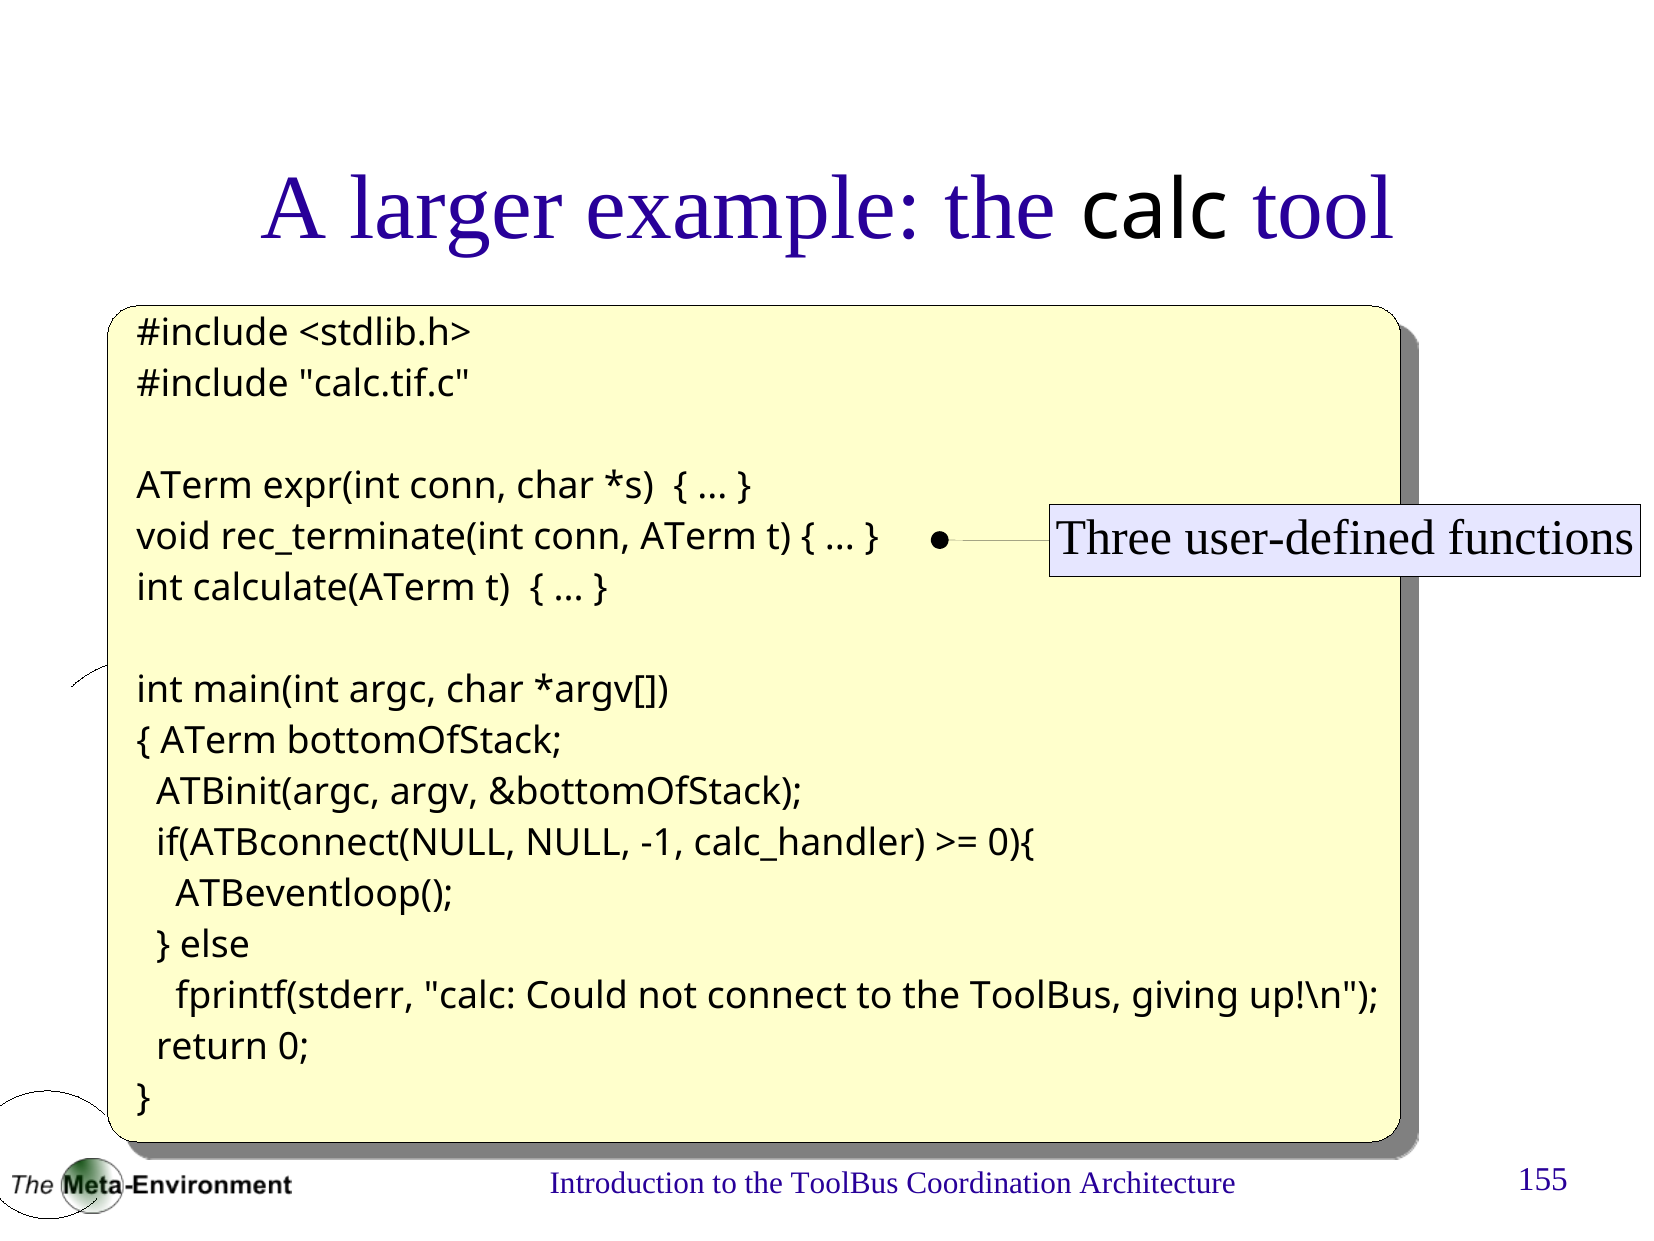

# A larger example: the calc tool
#include <stdlib.h>
#include "calc.tif.c"
ATerm expr(int conn, char *s) { ... }
void rec_terminate(int conn, ATerm t) { ... }
int calculate(ATerm t) { ... }
int main(int argc, char *argv[])
{ ATerm bottomOfStack;
 ATBinit(argc, argv, &bottomOfStack);
 if(ATBconnect(NULL, NULL, -1, calc_handler) >= 0){
 ATBeventloop();
 } else
 fprintf(stderr, "calc: Could not connect to the ToolBus, giving up!\n");
 return 0;
}